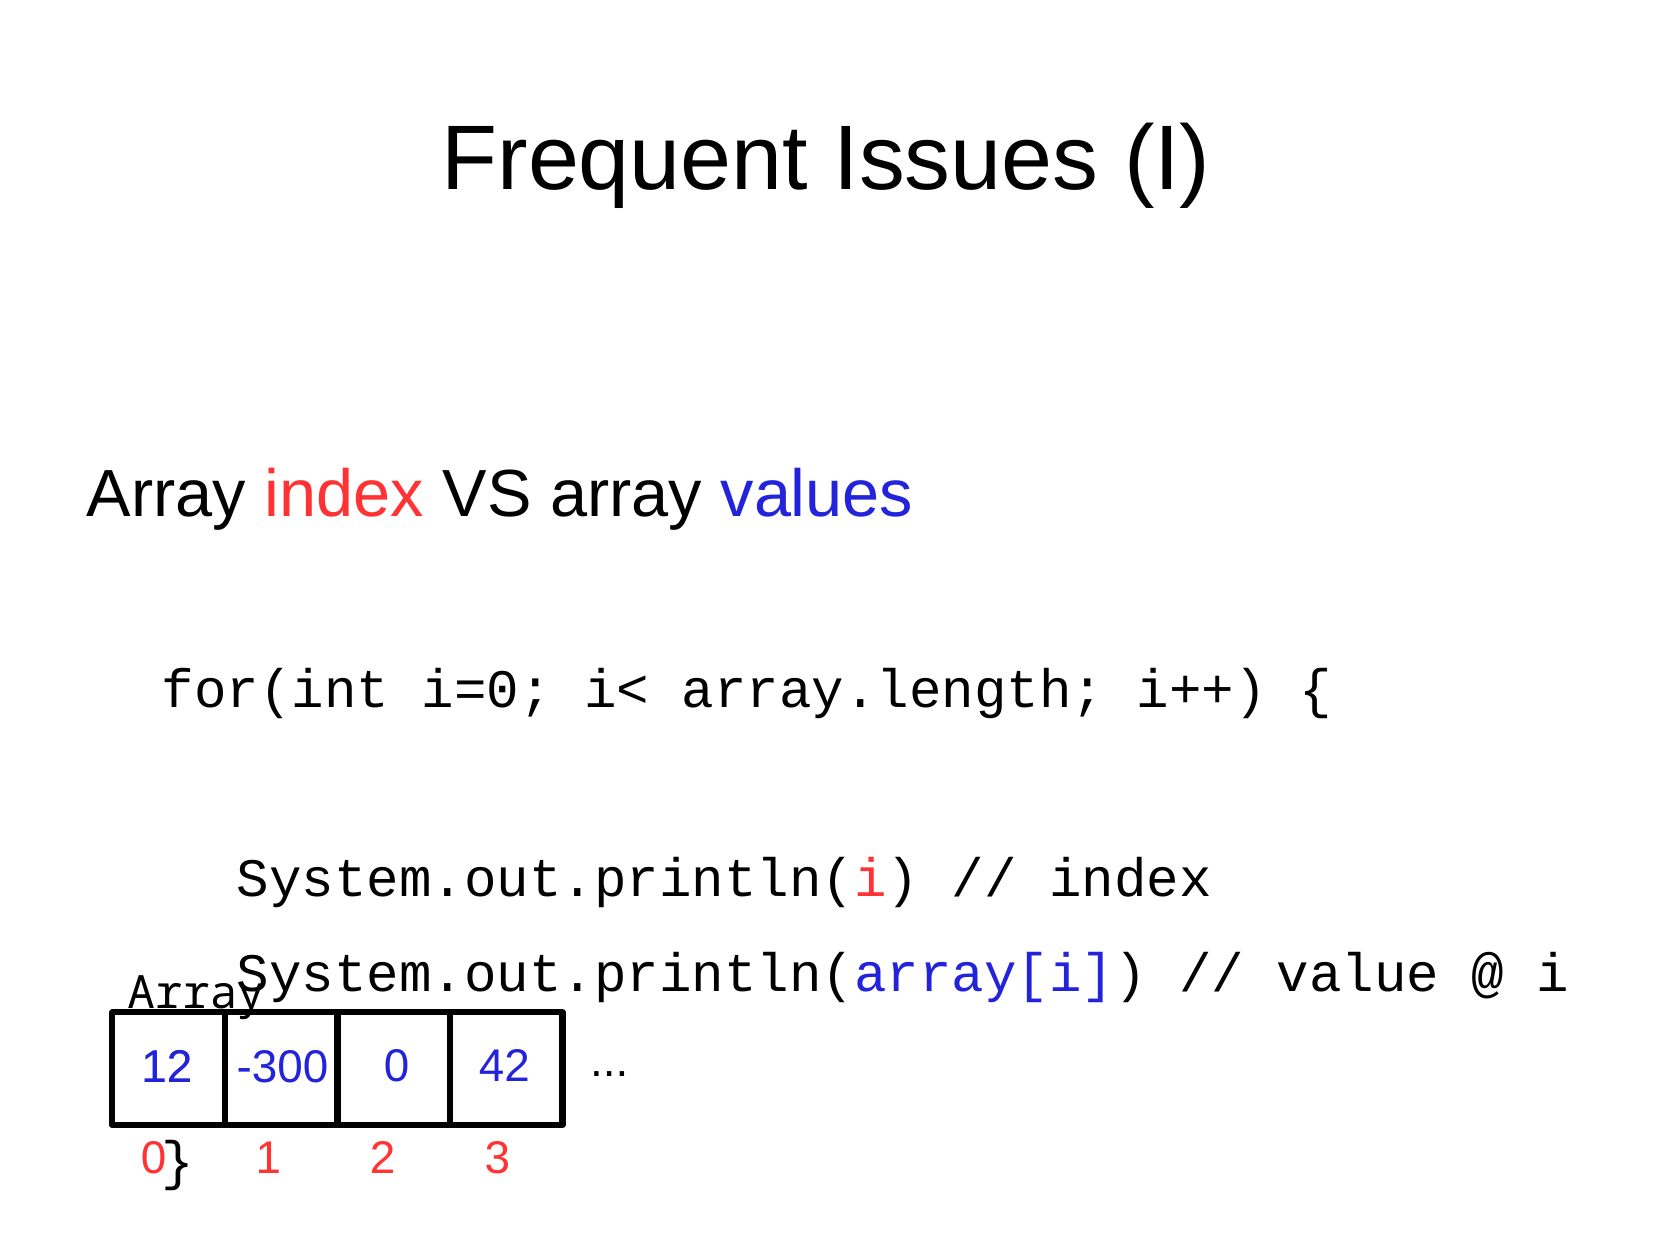

Frequent Issues (I)
# Array index VS array values
	for(int i=0; i< array.length; i++) {
		System.out.println(i) // index
		System.out.println(array[i]) // value @ i
	}
Array
...
0
42
12
-300
12
0 1 2 3